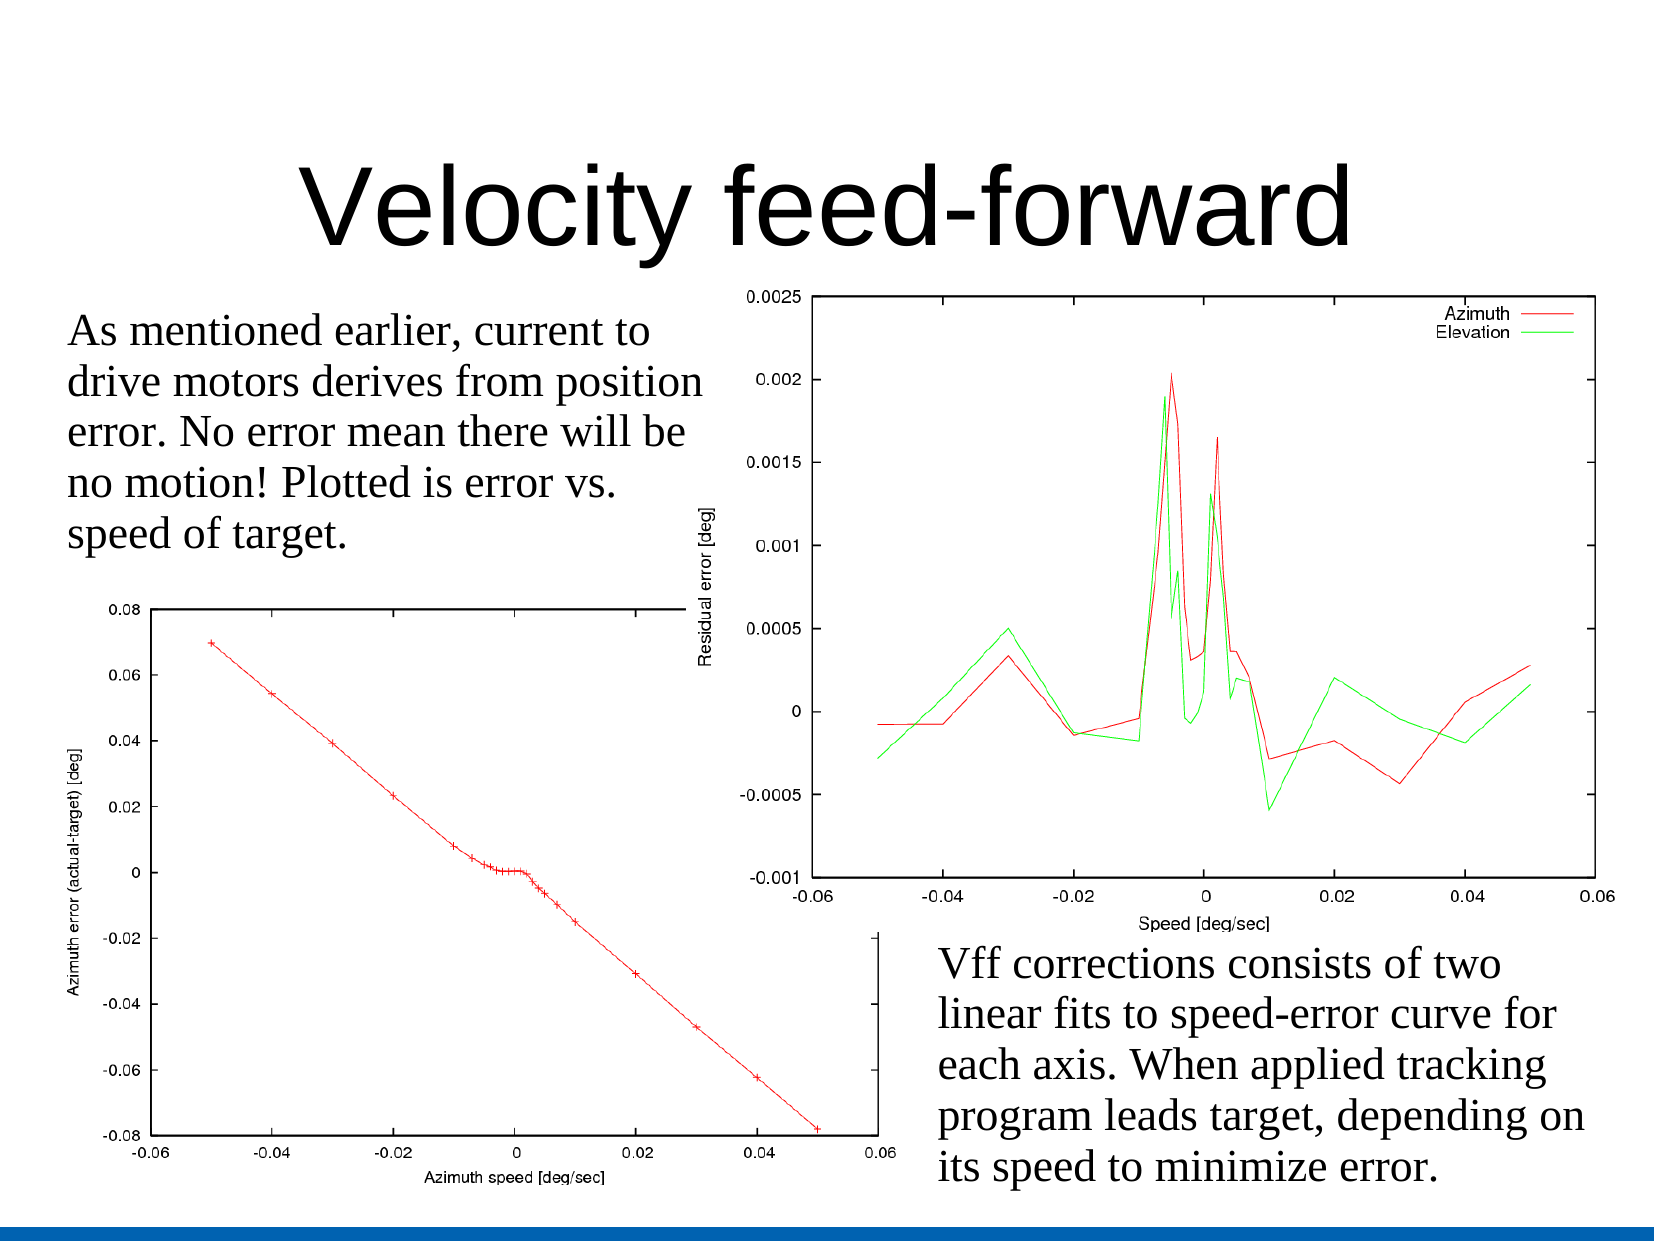

# Velocity feed-forward
As mentioned earlier, current to drive motors derives from position error. No error mean there will be no motion! Plotted is error vs. speed of target.
Vff corrections consists of two linear fits to speed-error curve for each axis. When applied tracking program leads target, depending on its speed to minimize error.